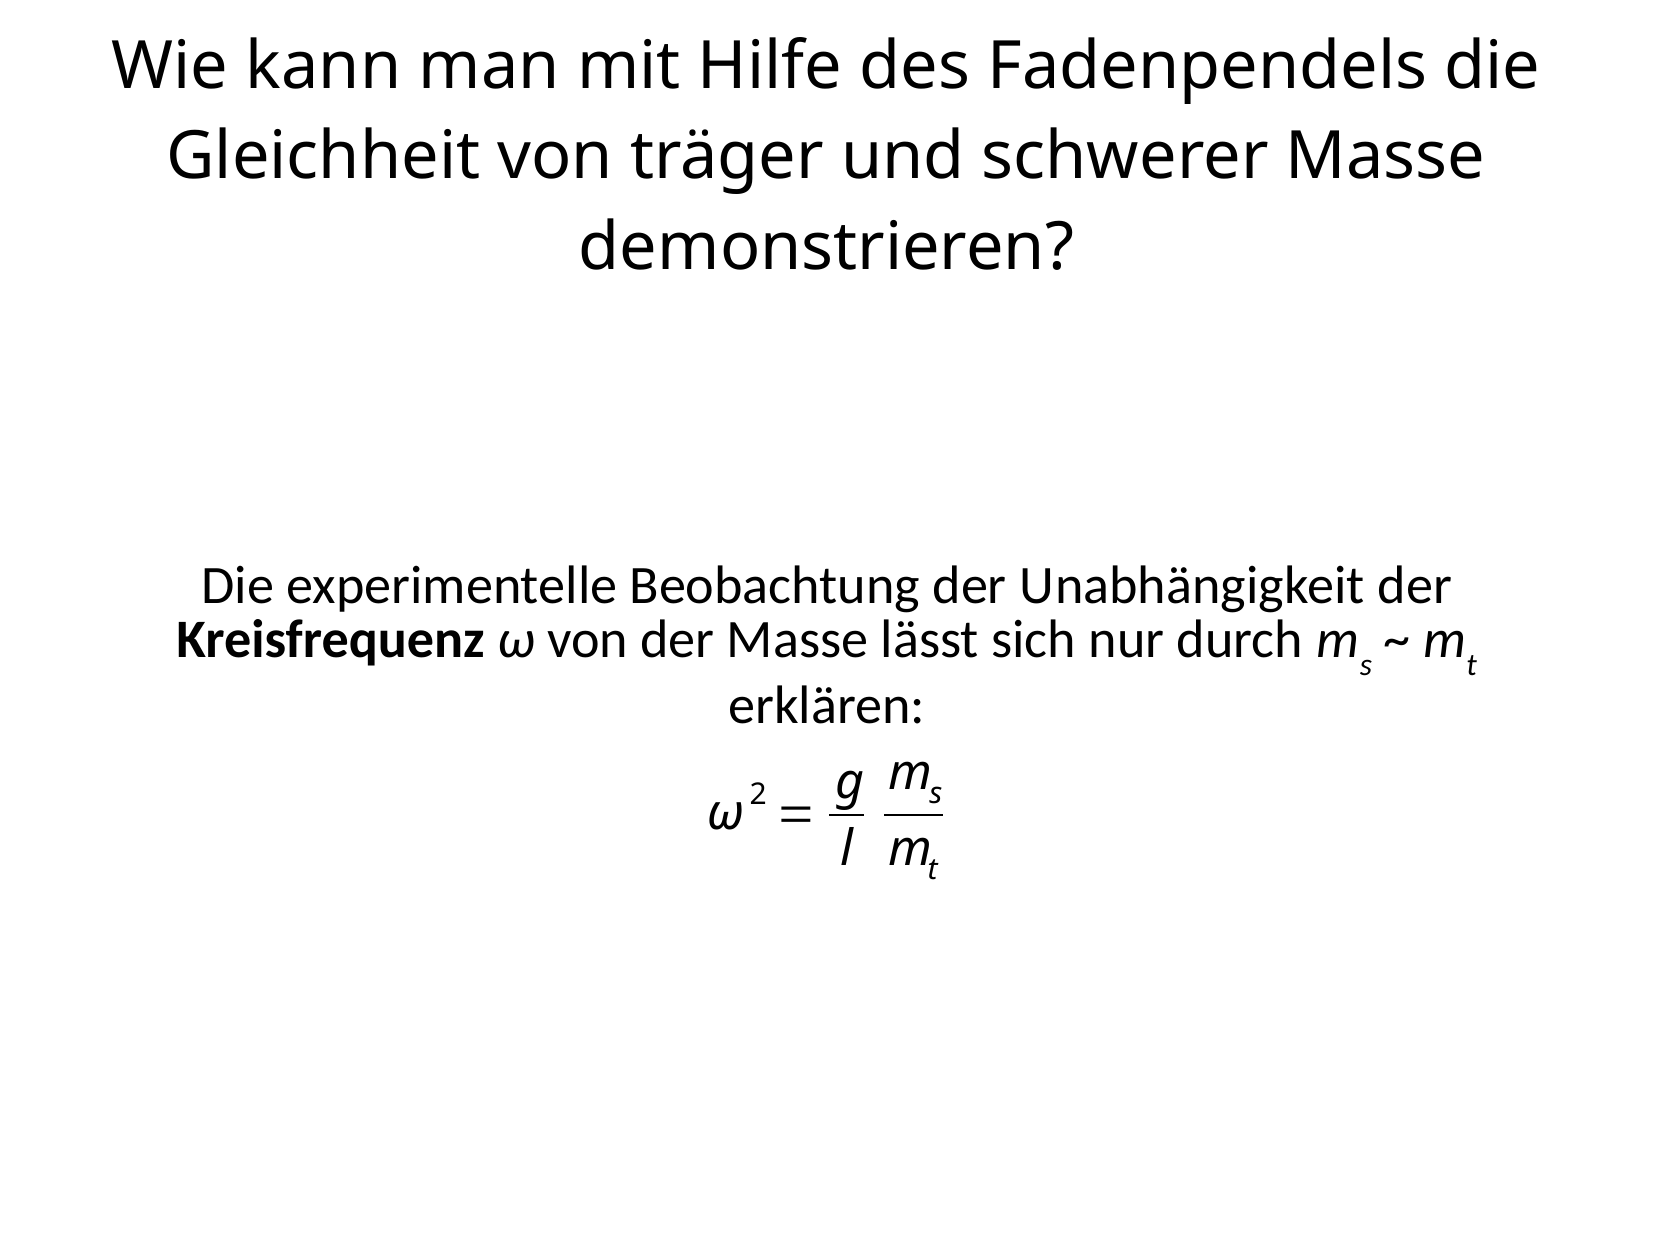

# Wie kann man mit Hilfe des Fadenpendels die Gleichheit von träger und schwerer Masse demonstrieren?
Die experimentelle Beobachtung der Unabhängigkeit der Kreisfrequenz ω von der Masse lässt sich nur durch ms ~ mt erklären: